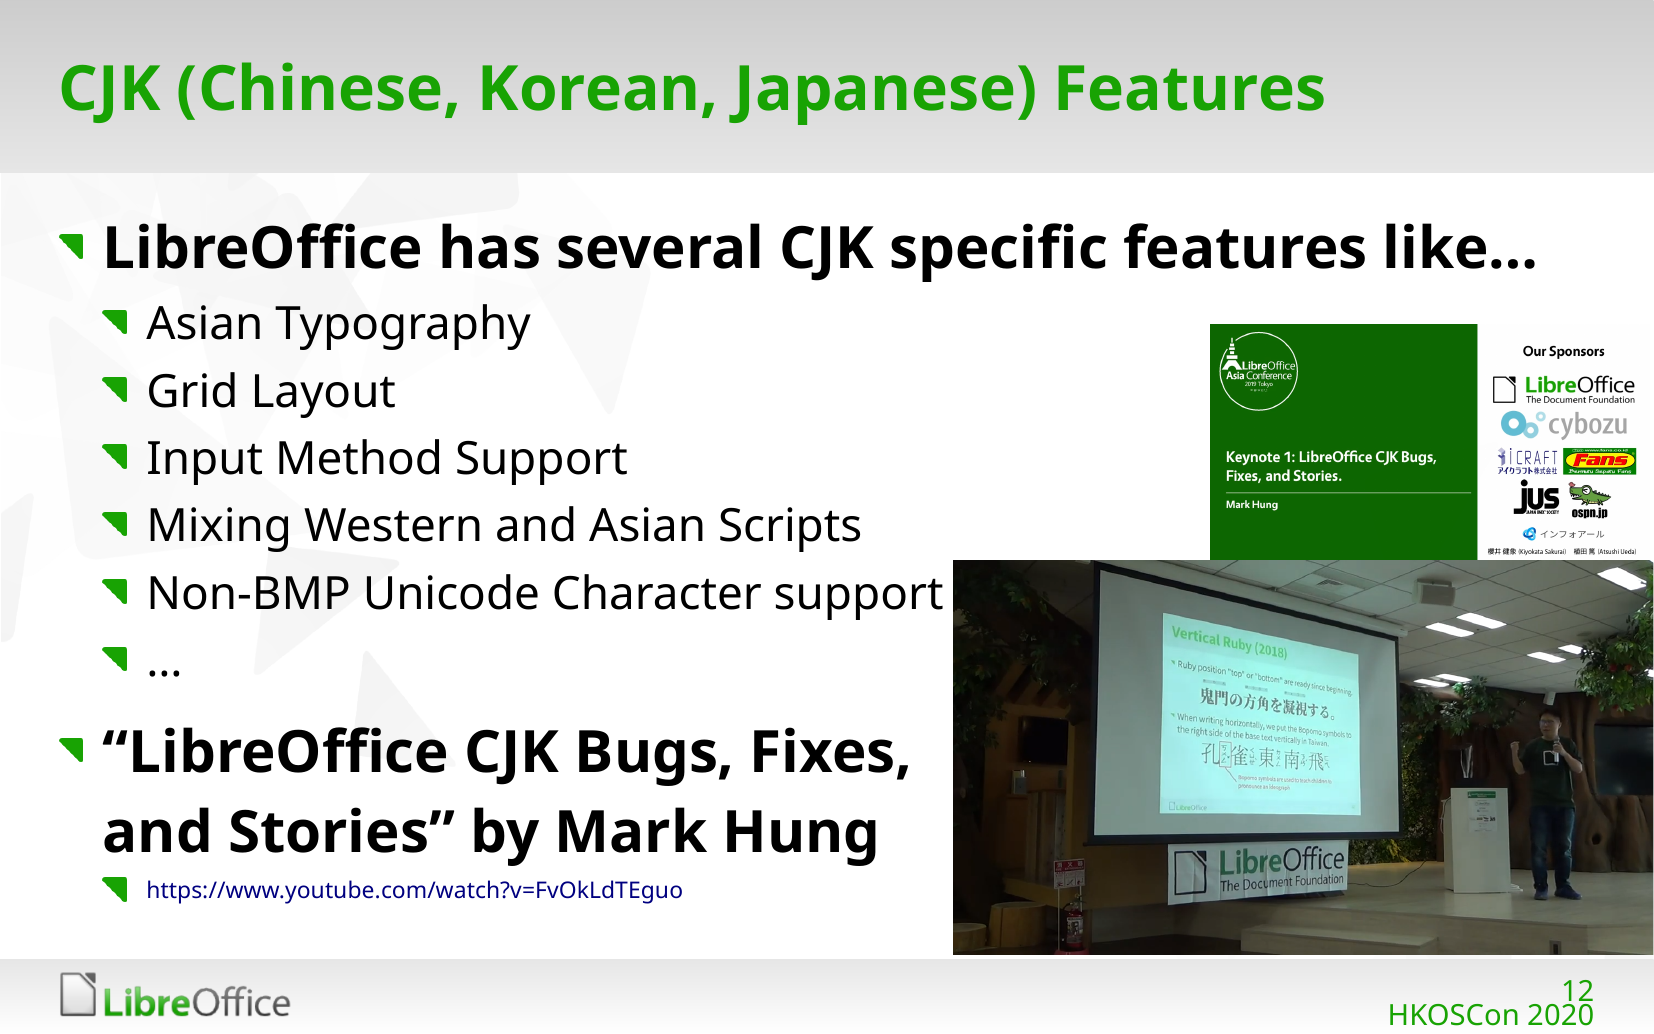

# CJK (Chinese, Korean, Japanese) Features
LibreOffice has several CJK specific features like…
Asian Typography
Grid Layout
Input Method Support
Mixing Western and Asian Scripts
Non-BMP Unicode Character support
…
“LibreOffice CJK Bugs, Fixes,
and Stories” by Mark Hung
https://www.youtube.com/watch?v=FvOkLdTEguo
12
HKOSCon 2020